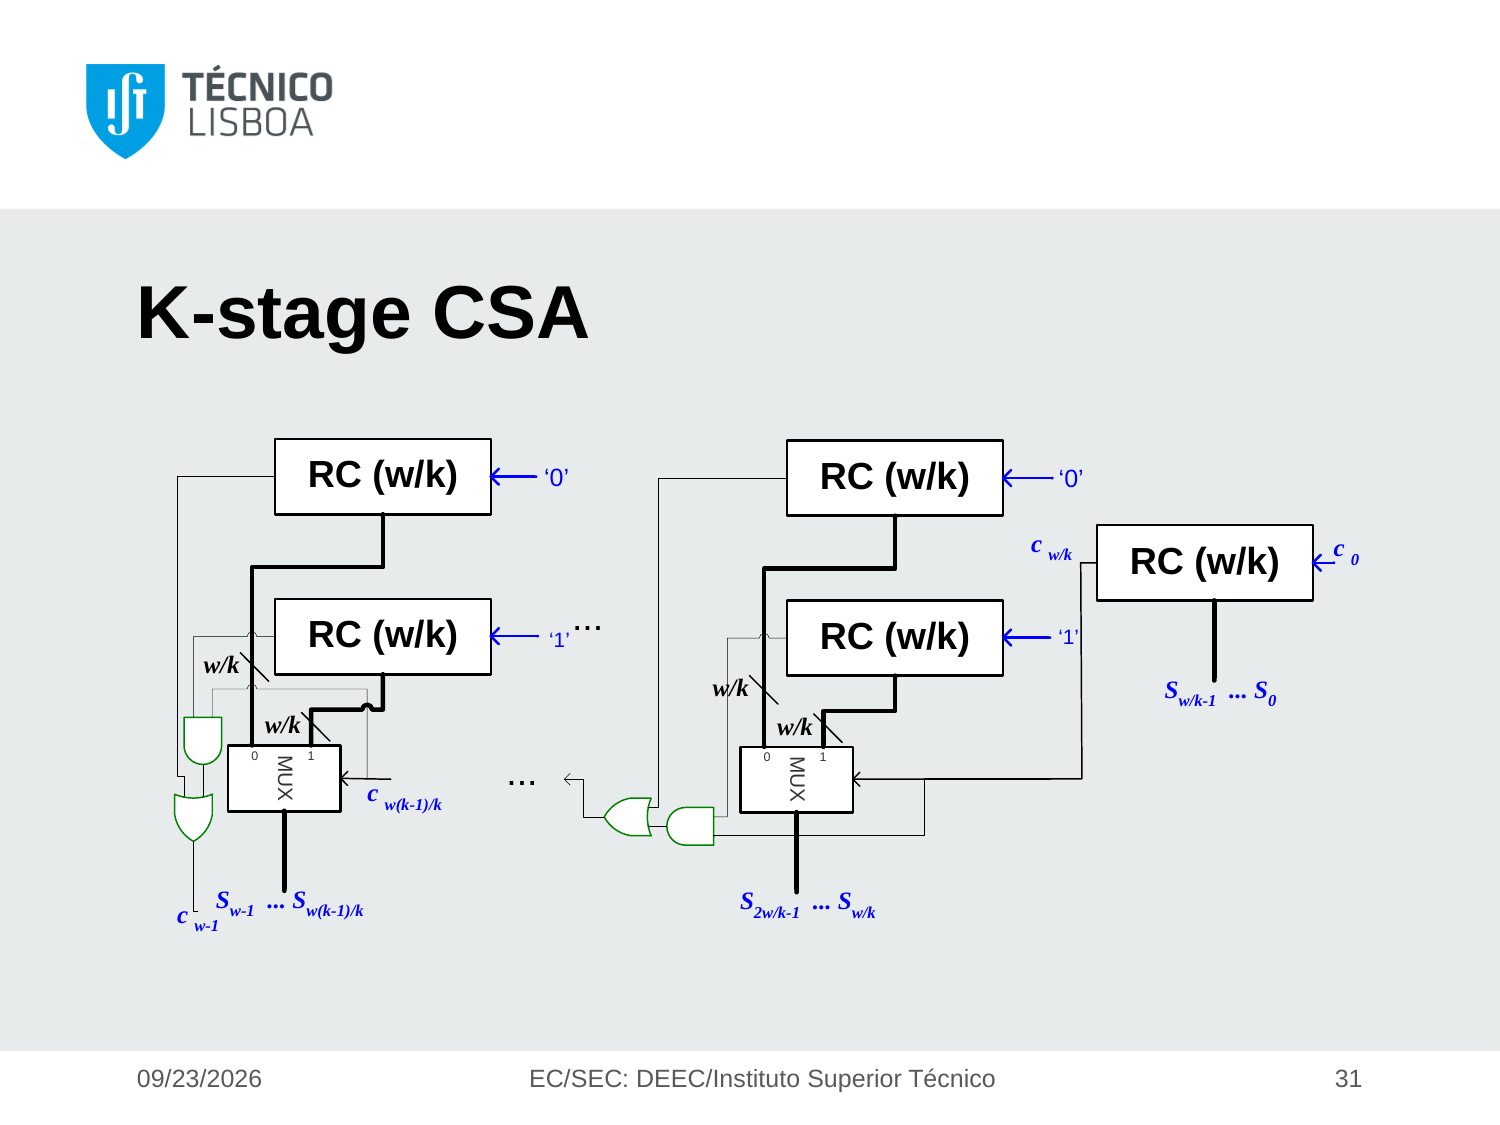

# K-stage CSA
EC/SEC: DEEC/Instituto Superior Técnico